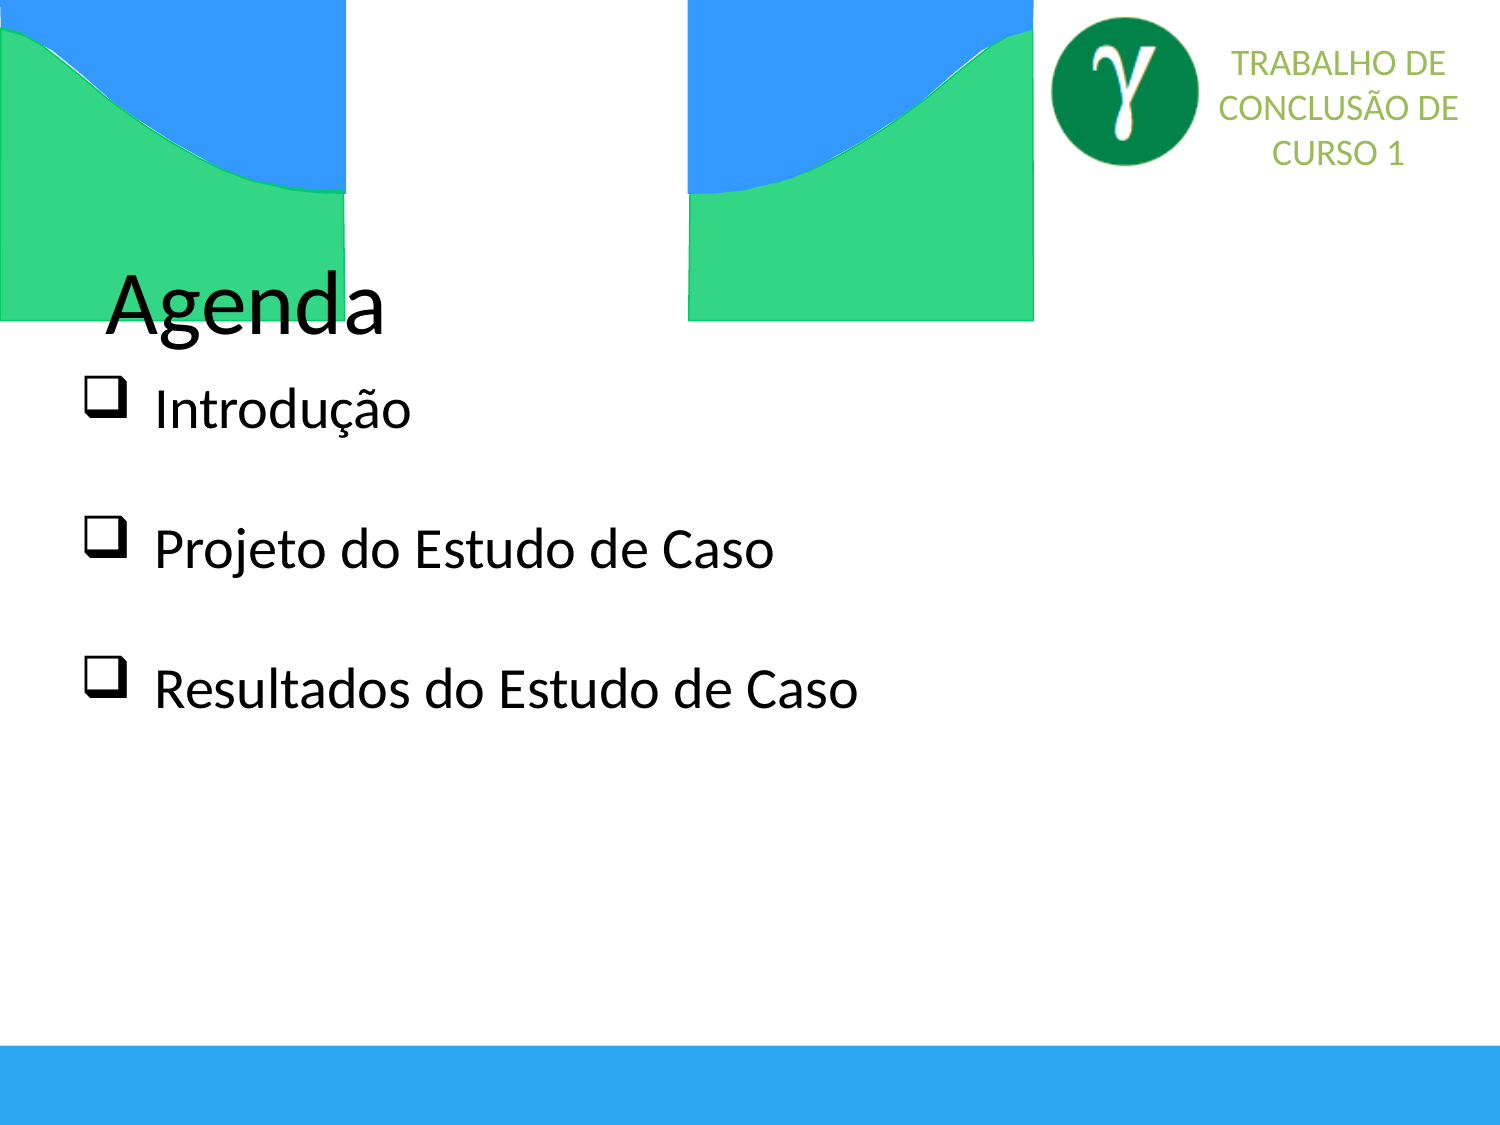

TRABALHO DE CONCLUSÃO DE CURSO 1
Agenda
Introdução
Projeto do Estudo de Caso
Resultados do Estudo de Caso